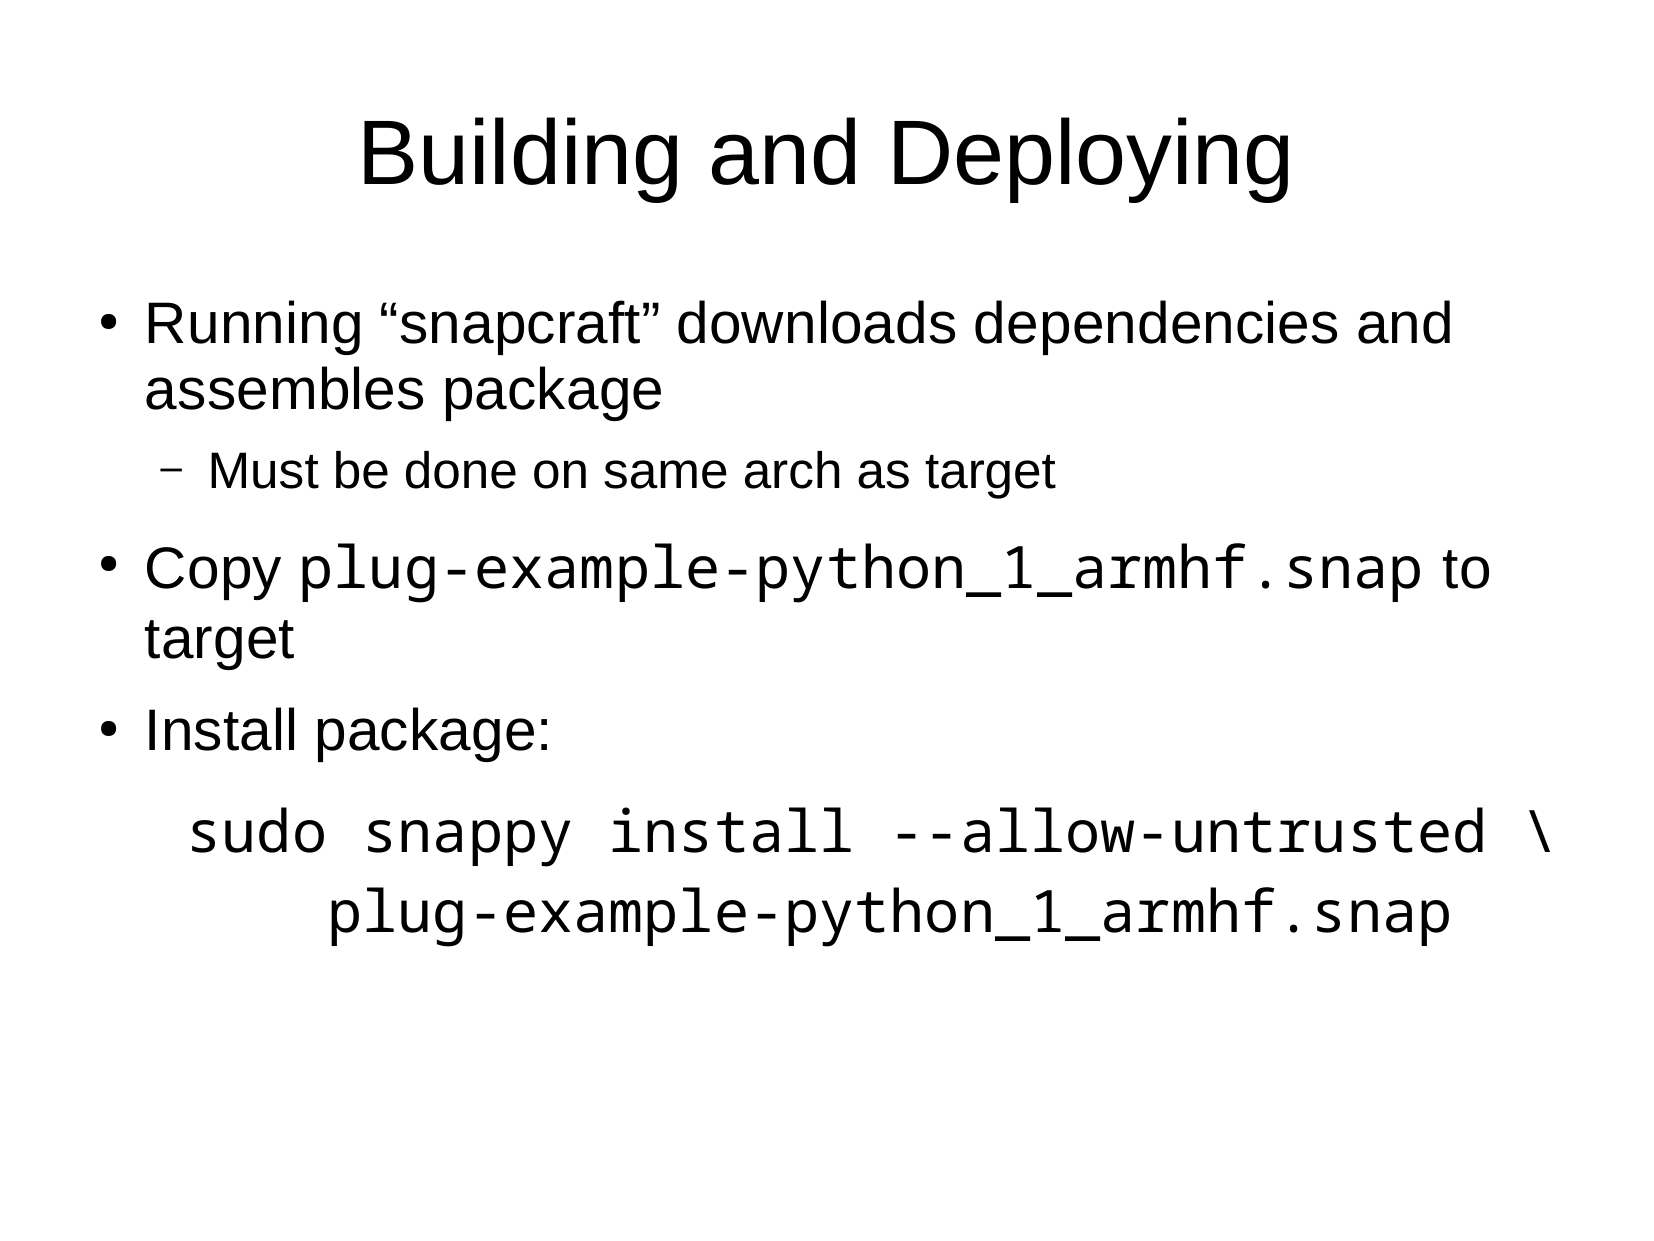

# Building and Deploying
Running “snapcraft” downloads dependencies and assembles package
Must be done on same arch as target
Copy plug-example-python_1_armhf.snap to target
Install package:
sudo snappy install --allow-untrusted \
 plug-example-python_1_armhf.snap